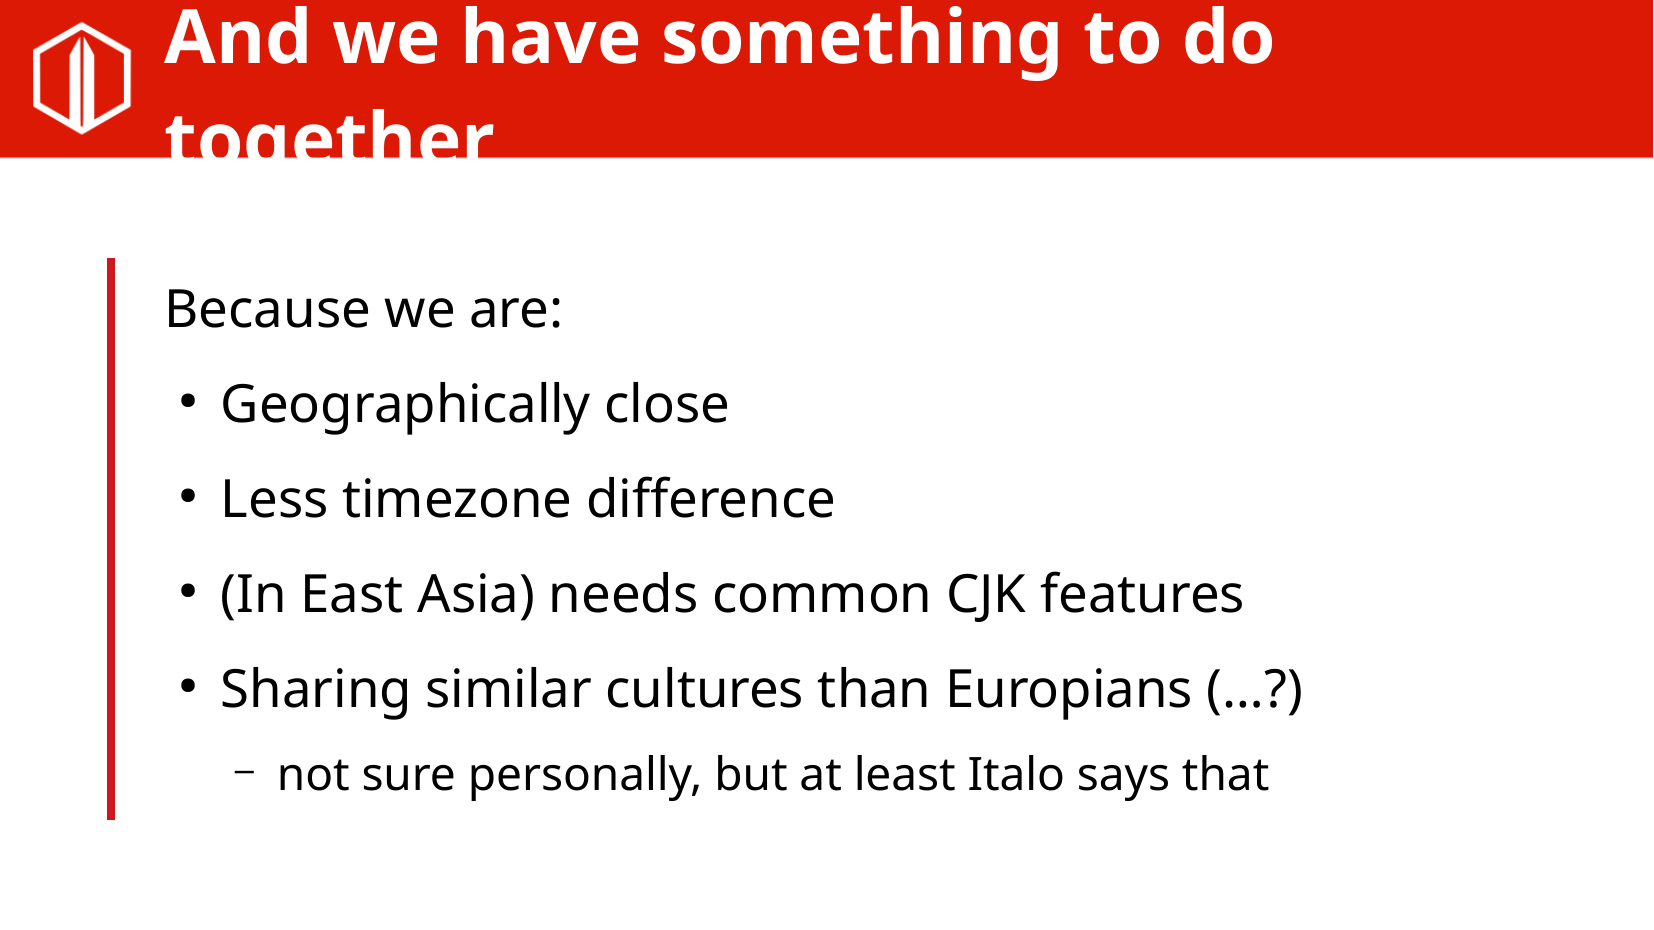

# And we have something to do together
Because we are:
Geographically close
Less timezone difference
(In East Asia) needs common CJK features
Sharing similar cultures than Europians (…?)
not sure personally, but at least Italo says that